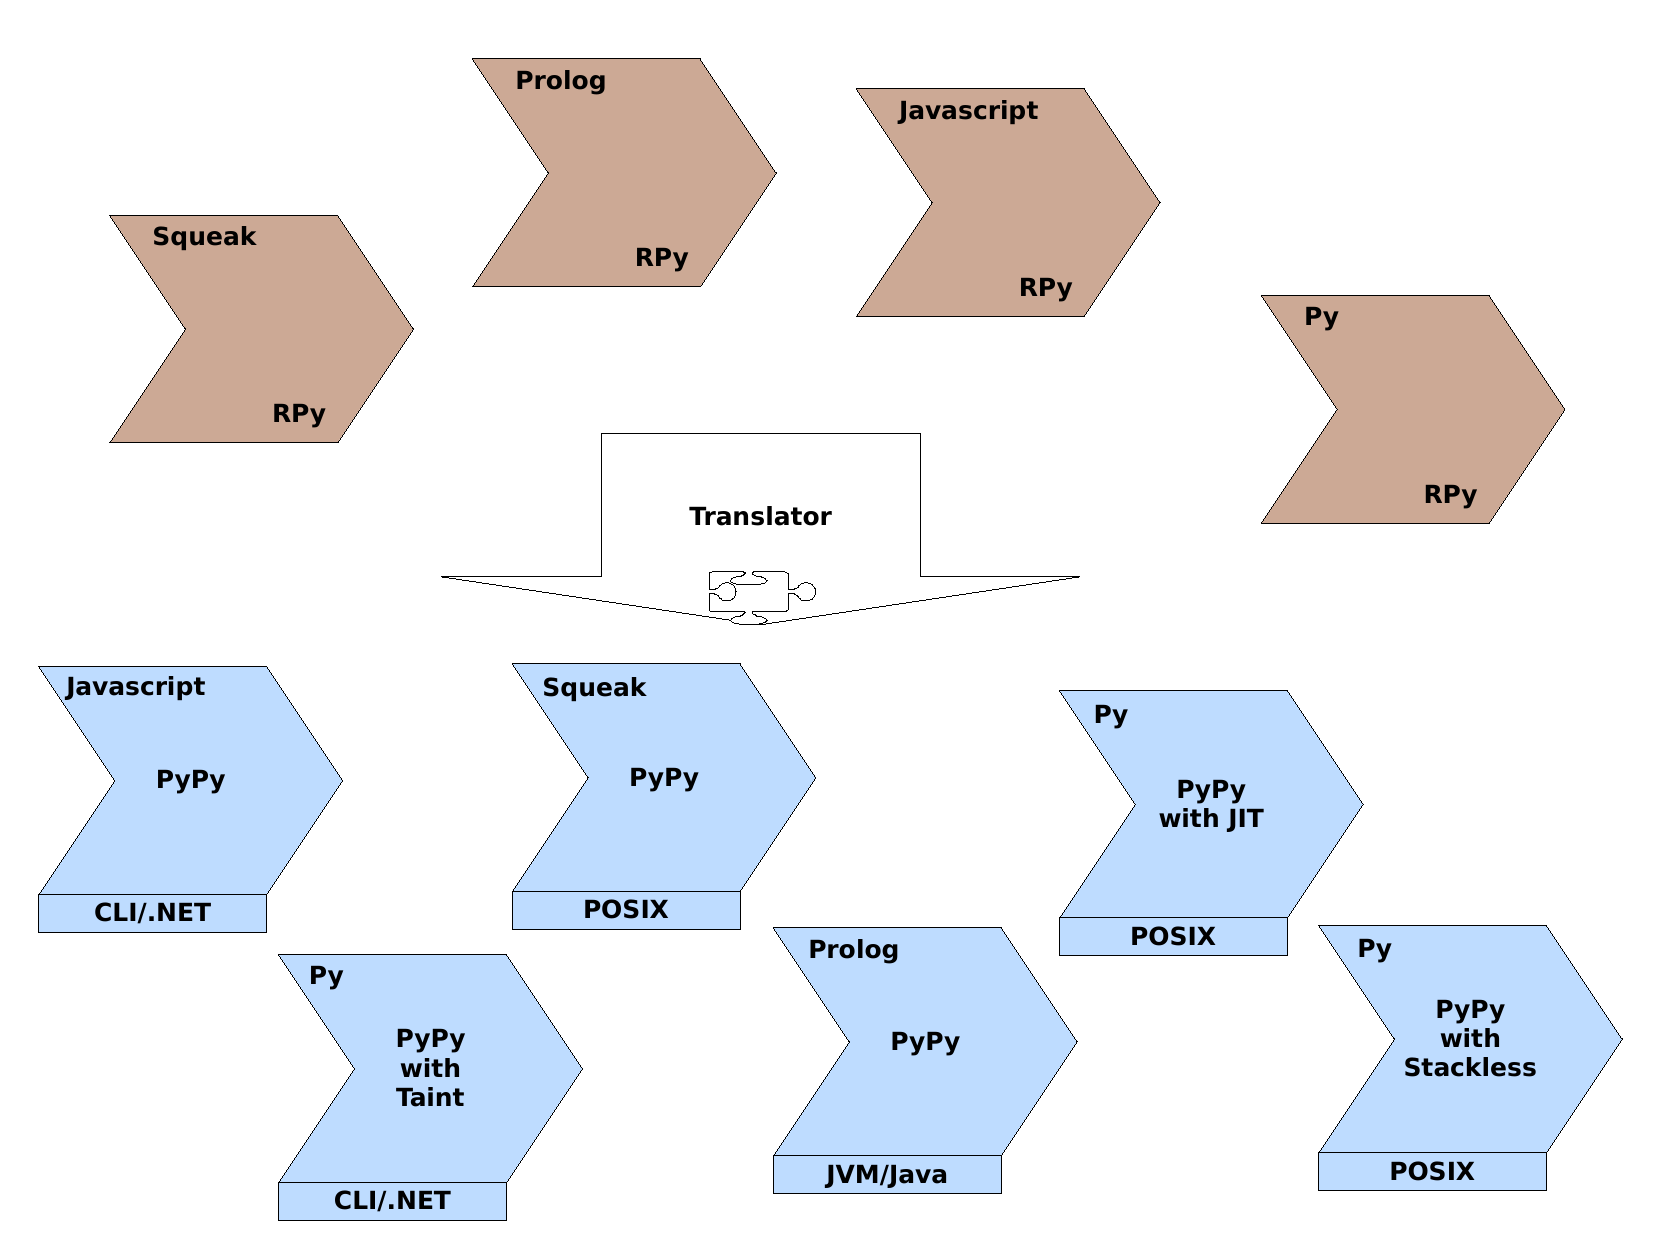

Prolog
Javascript
Squeak
RPy
RPy
Py
RPy
Translator
RPy
PyPy
POSIX
POSIX
POSIX
Javascript
Squeak
PyPy
POSIX
POSIX
CLI/.NET
PyPy
with JIT
POSIX
POSIX
POSIX
Py
PyPy
with
Stackless
POSIX
POSIX
POSIX
Py
PyPy
POSIX
POSIX
JVM/Java
Prolog
Py
PyPy
with
Taint
POSIX
POSIX
CLI/.NET